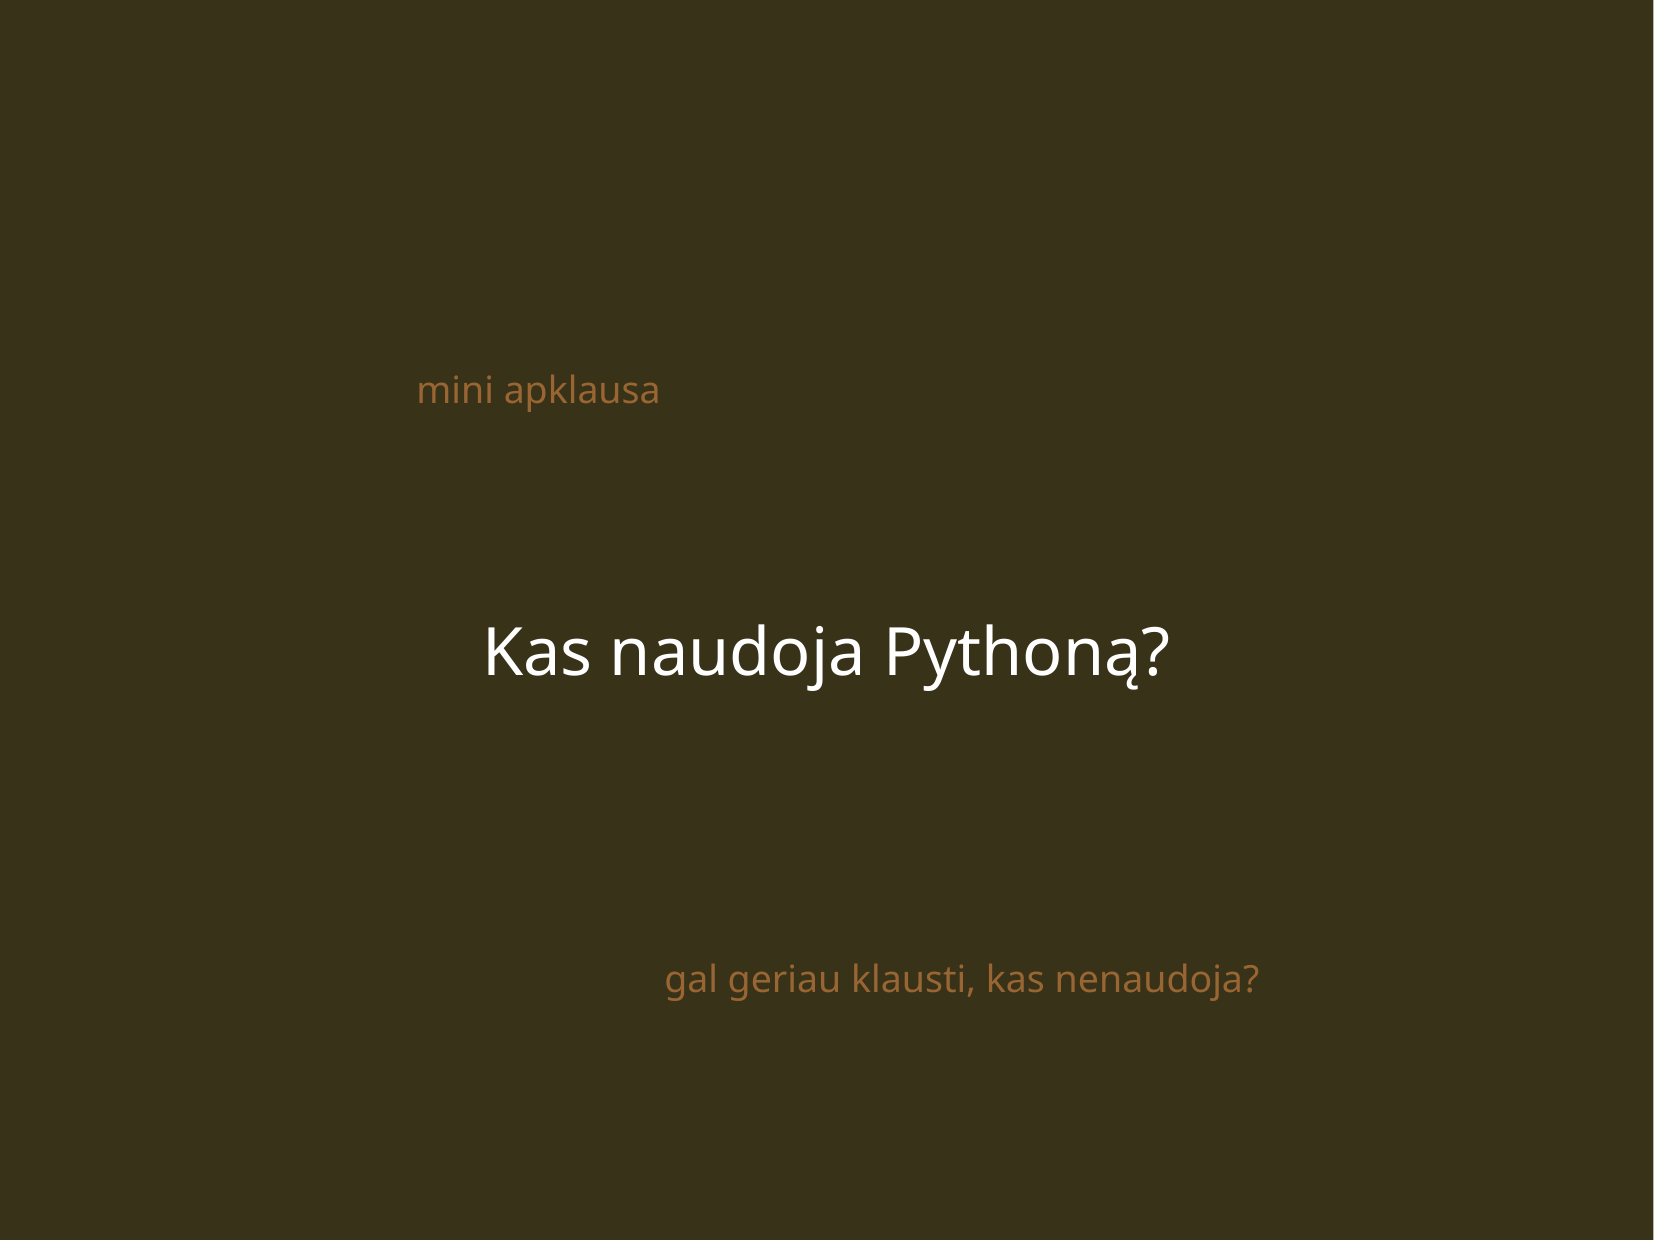

#
Kas naudoja Pythoną?
mini apklausa
gal geriau klausti, kas nenaudoja?